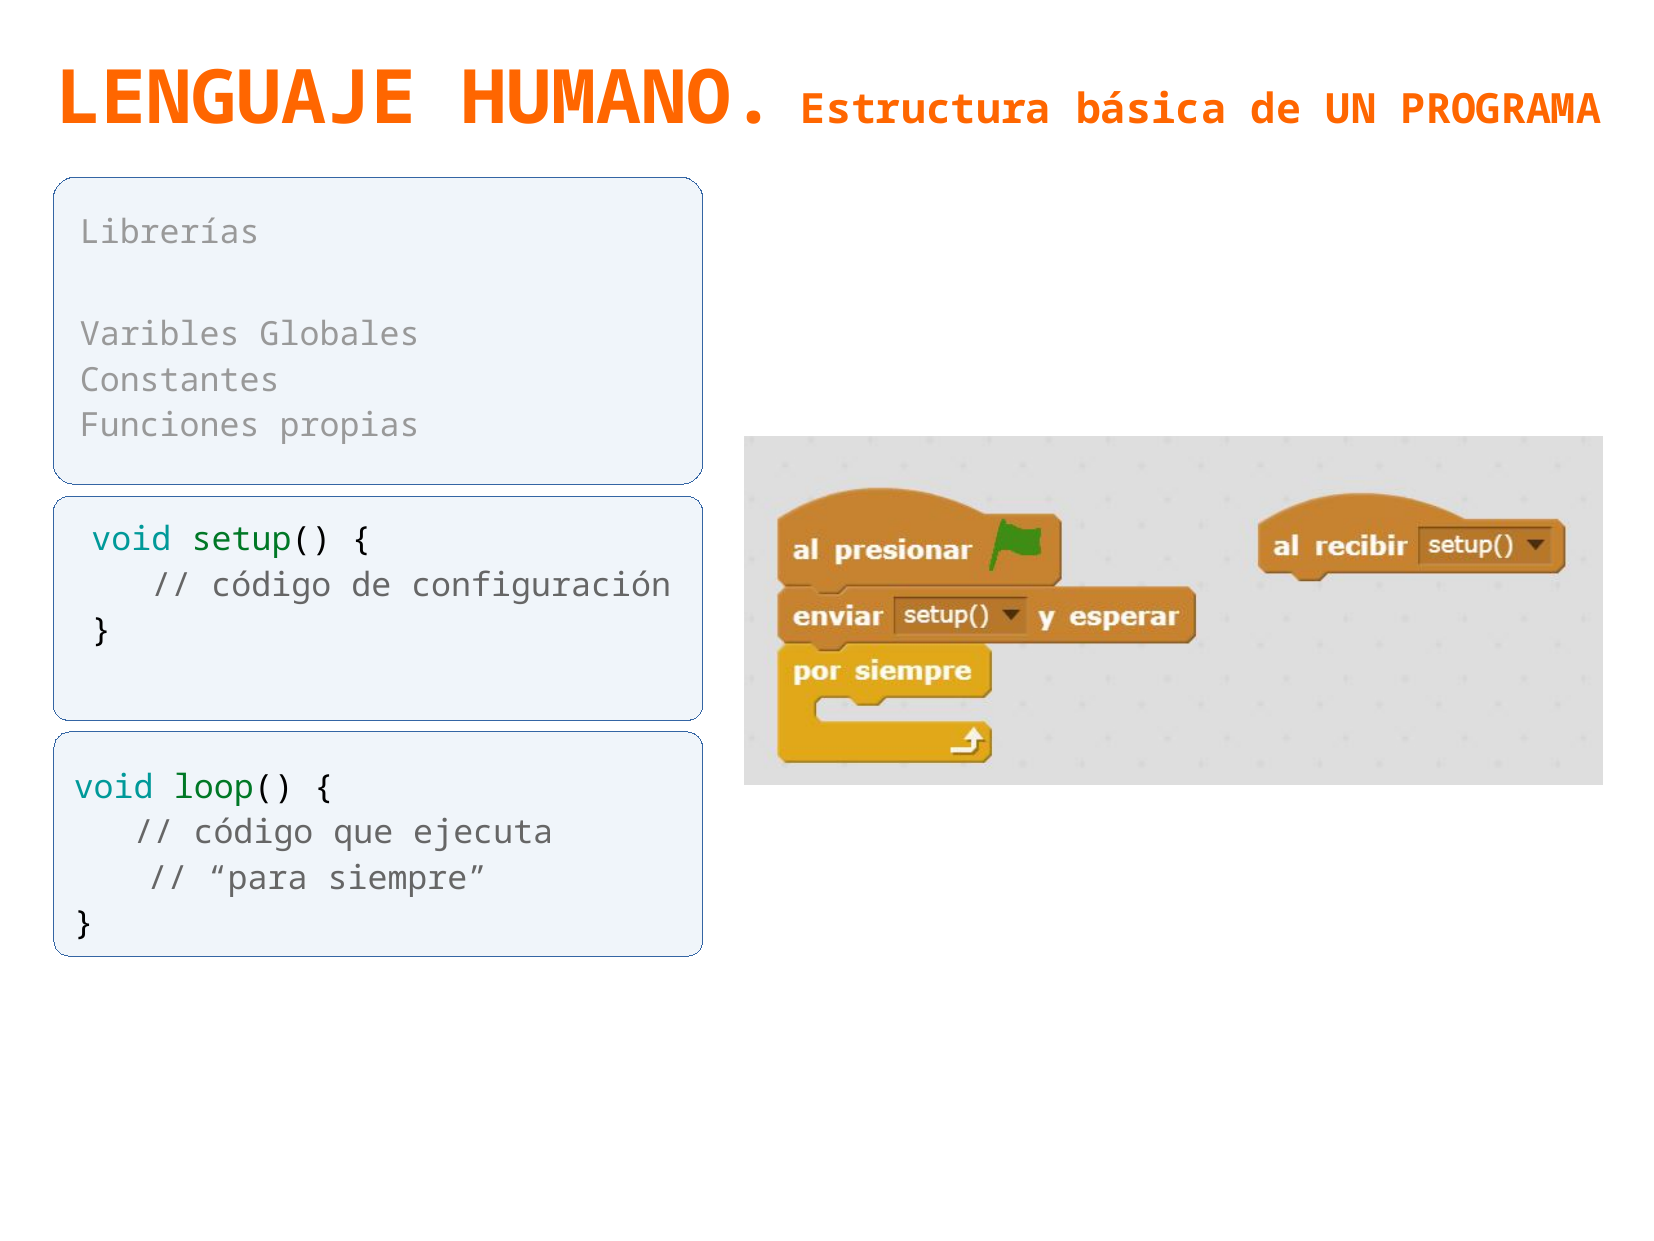

LENGUAJE HUMANO. Estructura básica de UN PROGRAMA
Librerías
Varibles Globales
Constantes
Funciones propias
void setup() {
 // código de configuración
}
void loop() {
 // código que ejecuta
	// “para siempre”
}